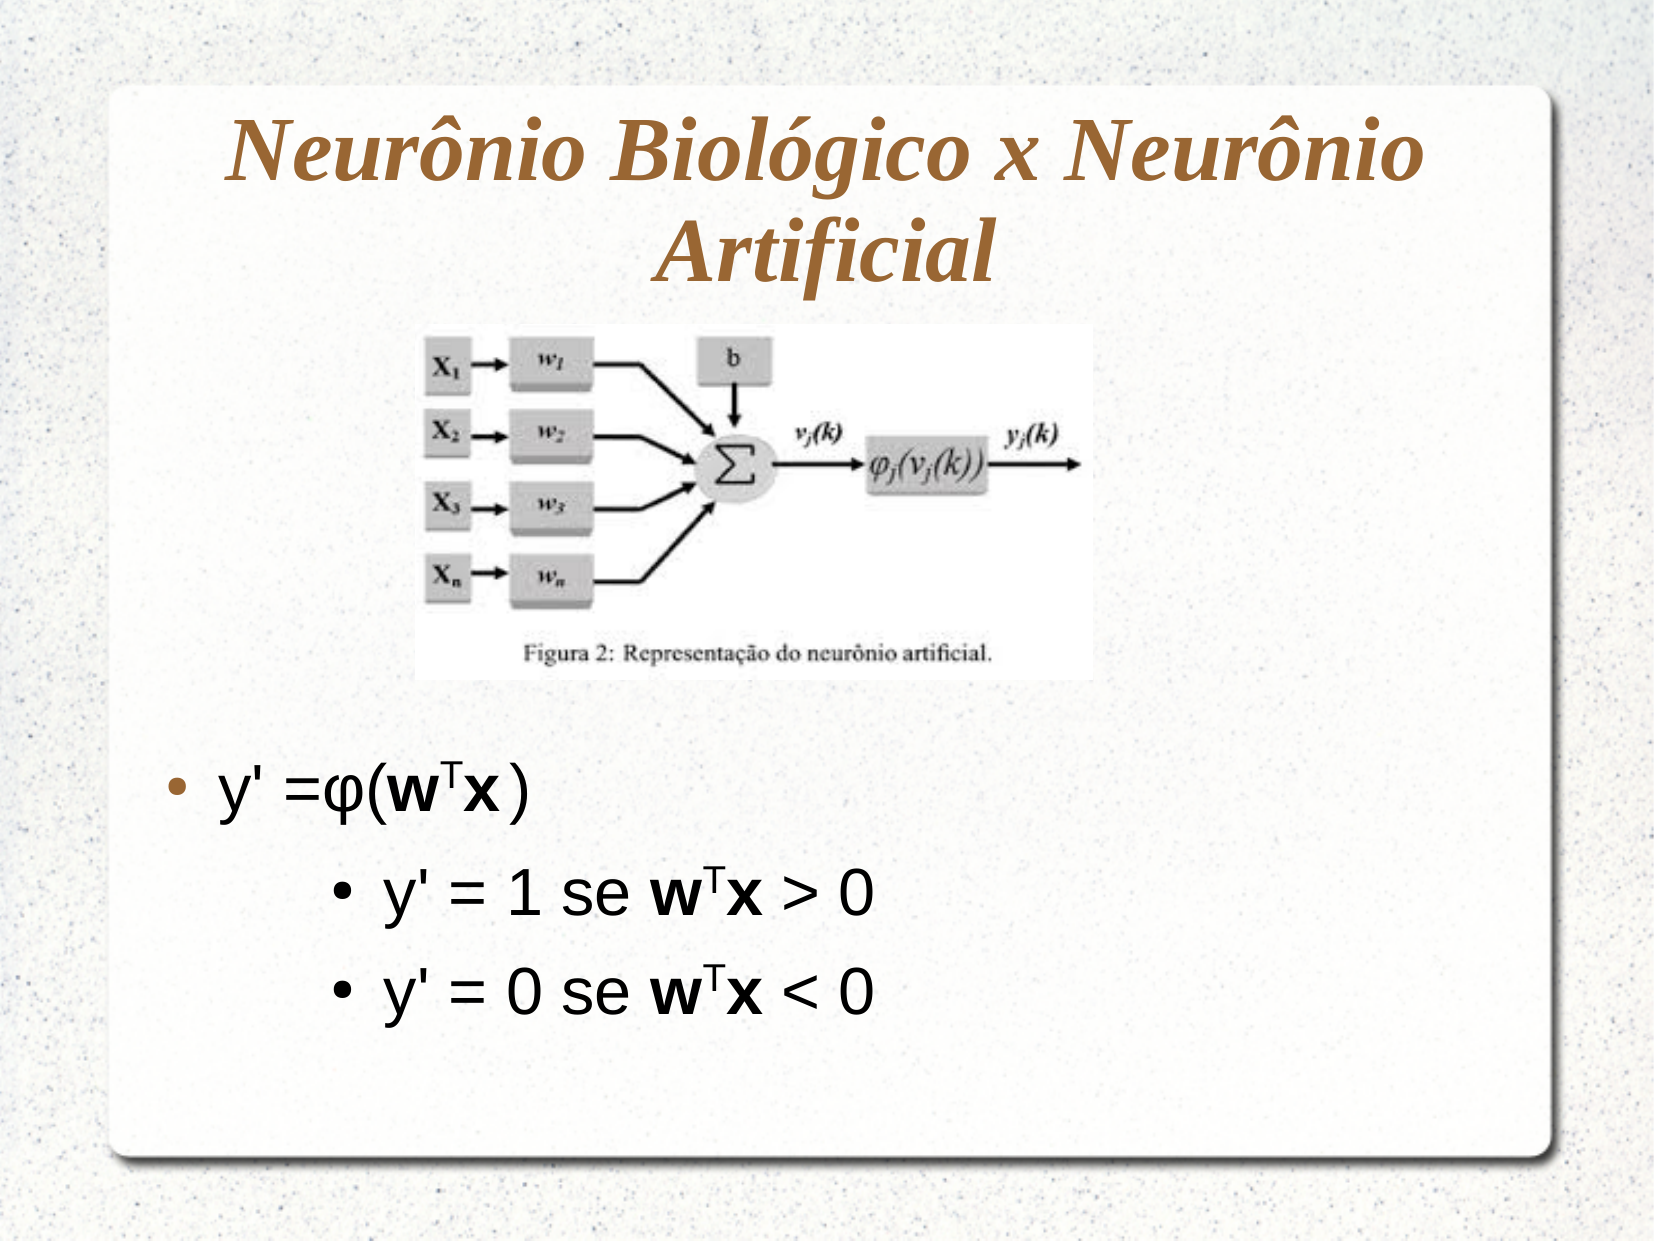

# Neurônio Biológico x Neurônio Artificial
y' =φ(wTx )
y' = 1 se wTx > 0
y' = 0 se wTx < 0